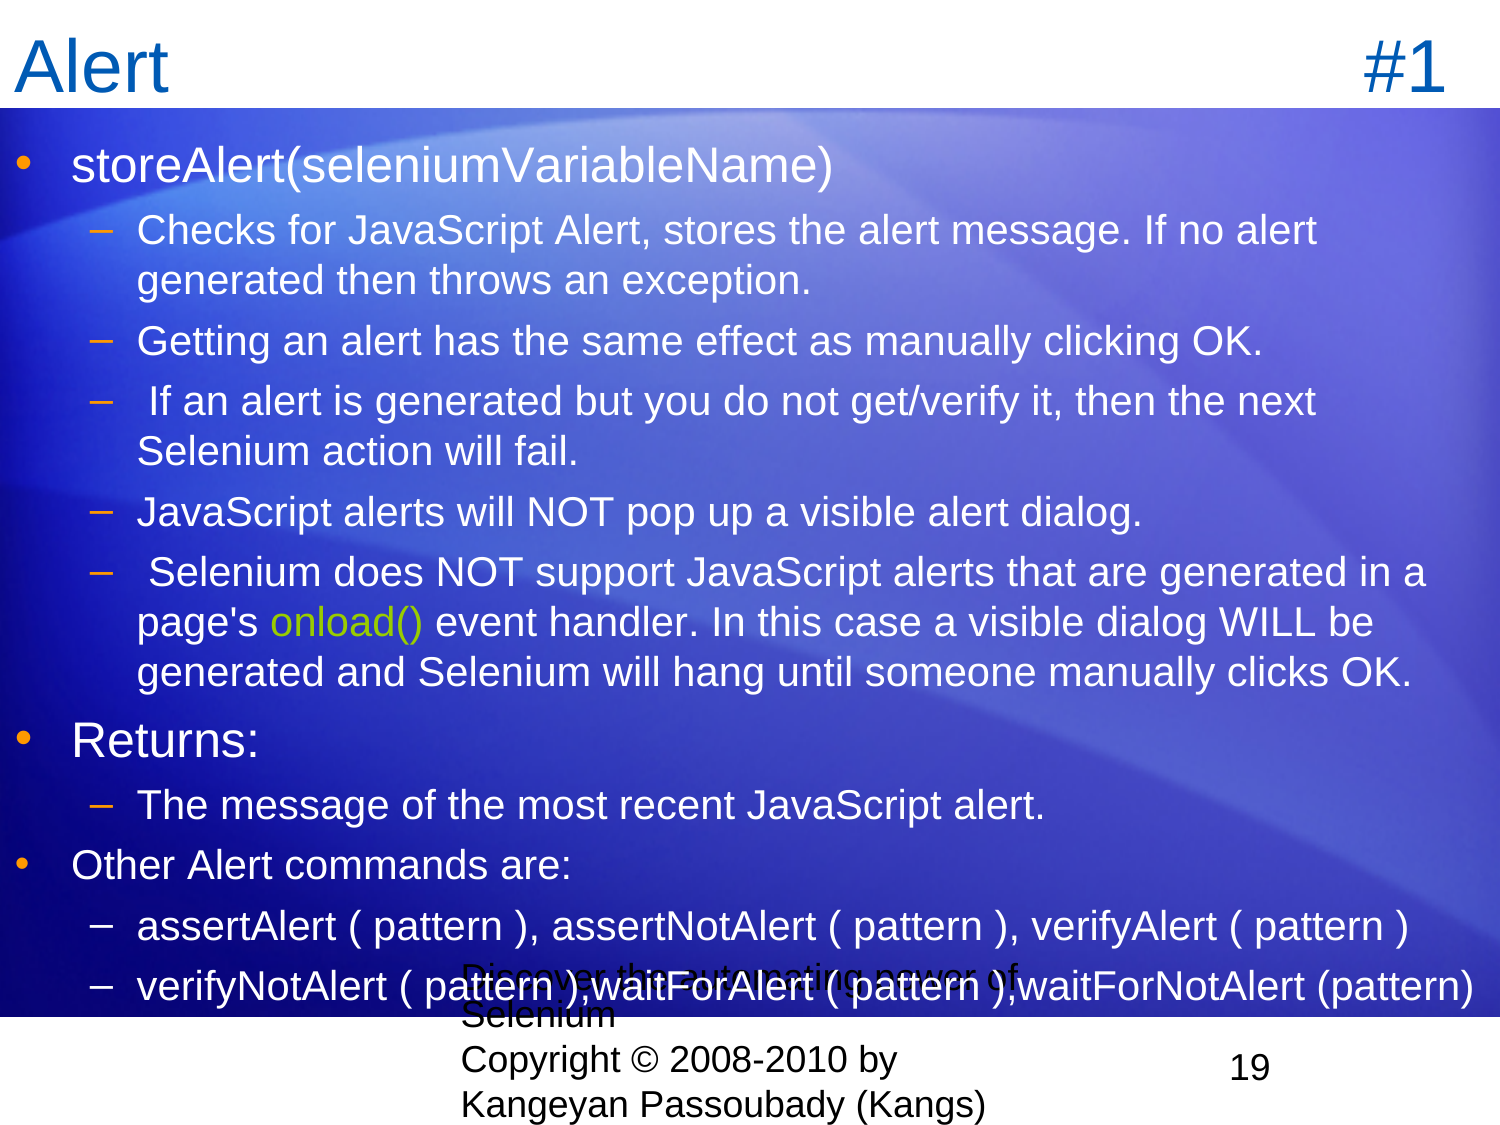

# Alert								#1
storeAlert(seleniumVariableName)
Checks for JavaScript Alert, stores the alert message. If no alert generated then throws an exception.
Getting an alert has the same effect as manually clicking OK.
 If an alert is generated but you do not get/verify it, then the next Selenium action will fail.
JavaScript alerts will NOT pop up a visible alert dialog.
 Selenium does NOT support JavaScript alerts that are generated in a page's onload() event handler. In this case a visible dialog WILL be generated and Selenium will hang until someone manually clicks OK.
Returns:
The message of the most recent JavaScript alert.
Other Alert commands are:
assertAlert ( pattern ), assertNotAlert ( pattern ), verifyAlert ( pattern )
verifyNotAlert ( pattern ),waitForAlert ( pattern ),waitForNotAlert (pattern)
Discover the automating power of Selenium
19